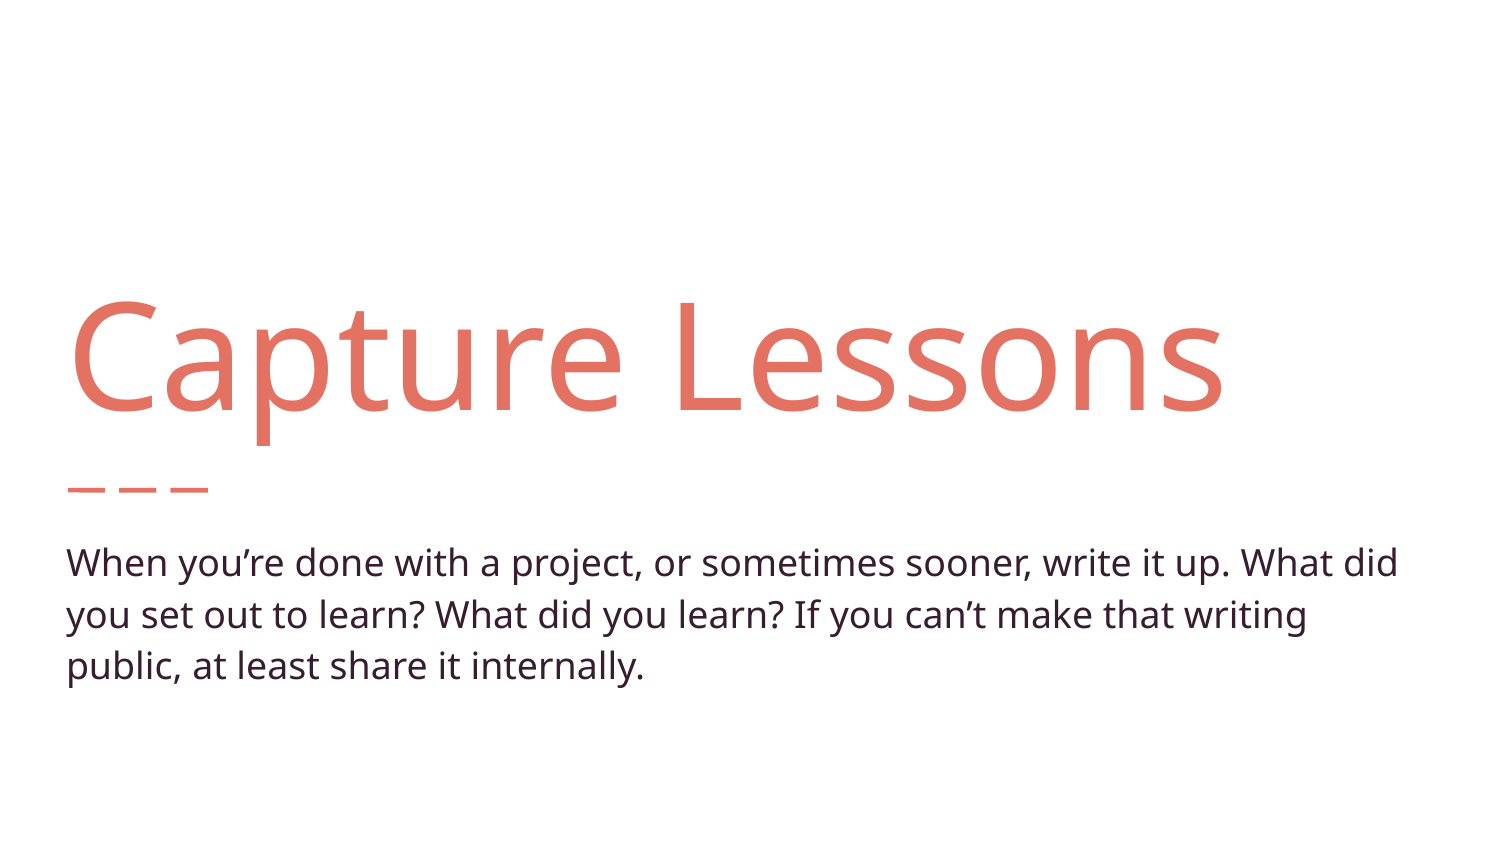

# Capture Lessons
When you’re done with a project, or sometimes sooner, write it up. What did you set out to learn? What did you learn? If you can’t make that writing public, at least share it internally.